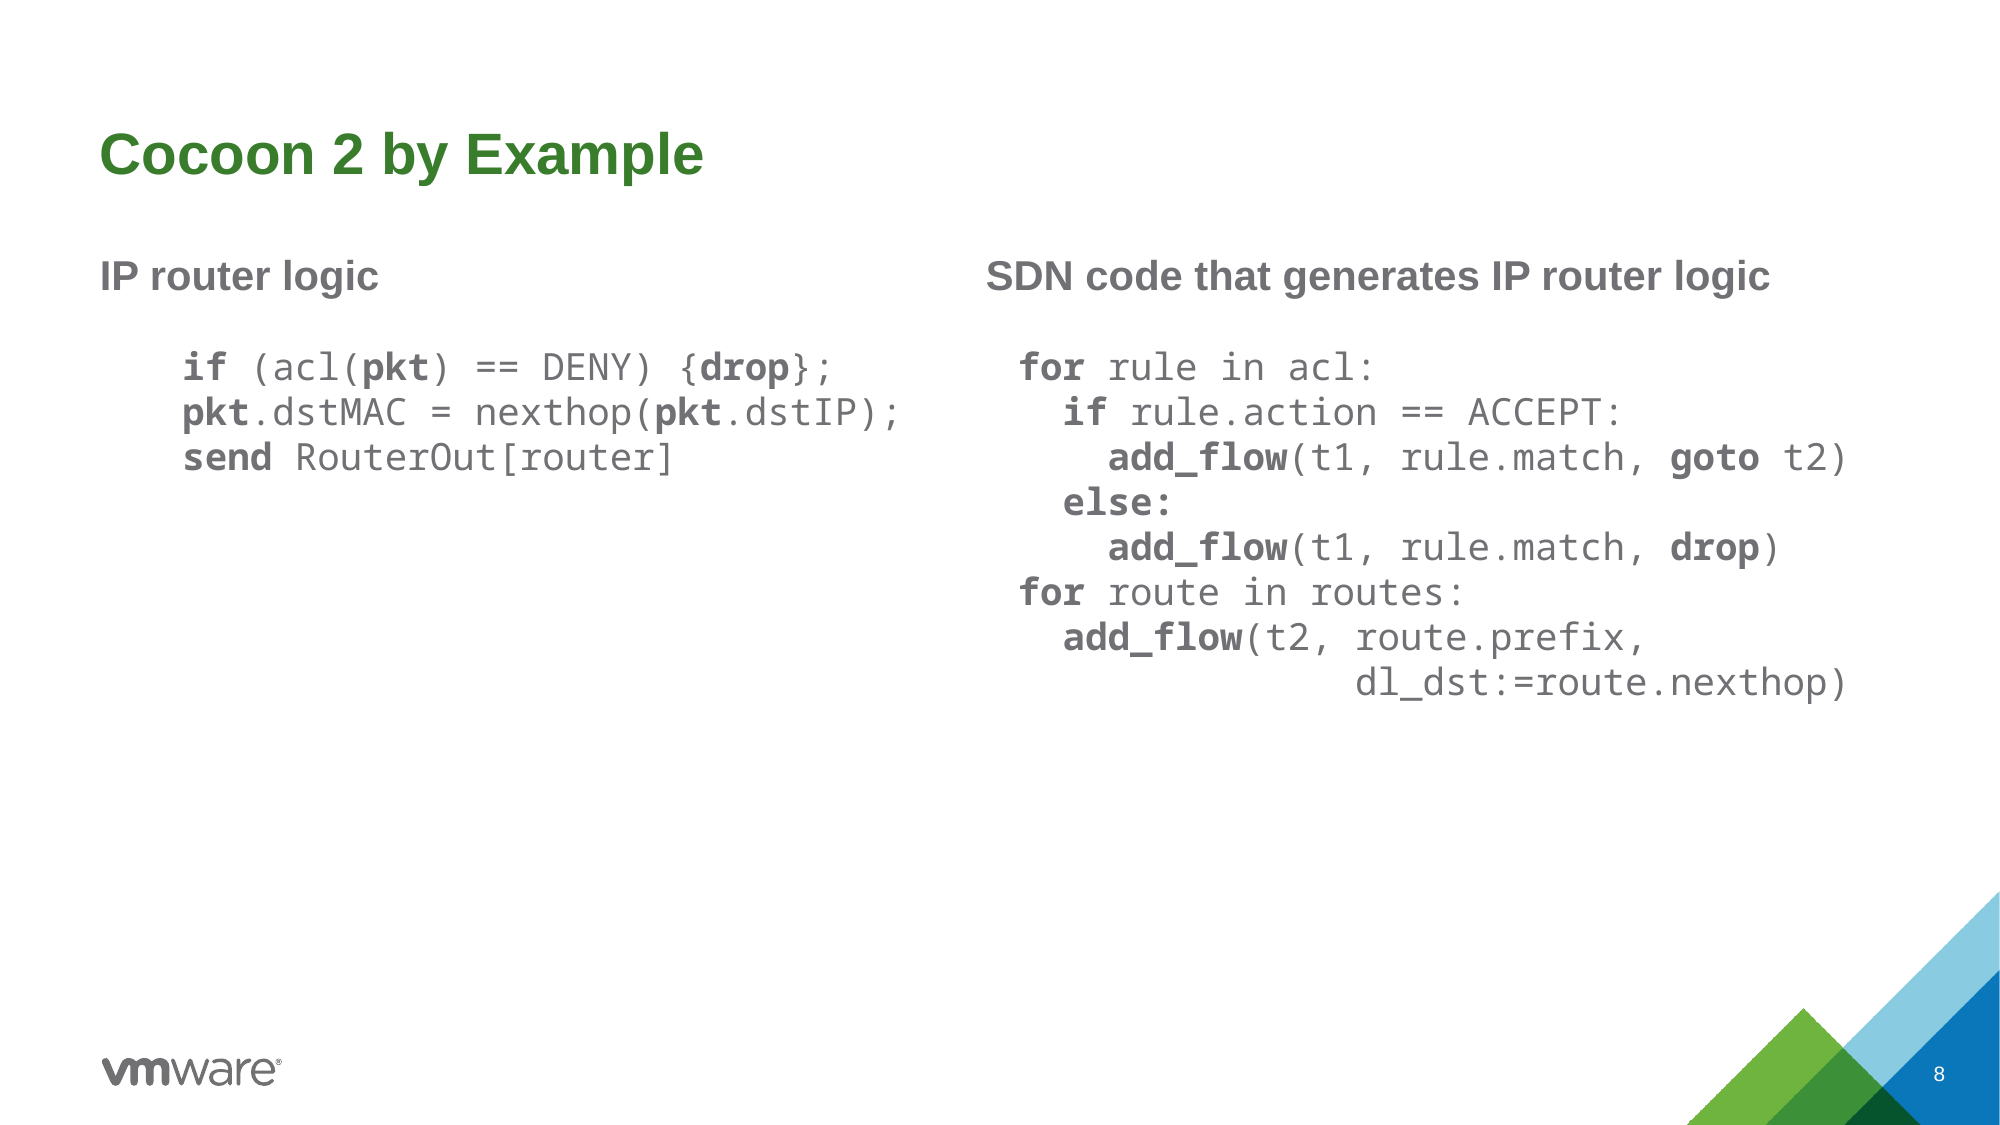

# Cocoon 2 by Example
IP router logic
SDN code that generates IP router logic
 if (acl(pkt) == DENY) {drop};
 pkt.dstMAC = nexthop(pkt.dstIP);
 send RouterOut[router]
for rule in acl:
 if rule.action == ACCEPT:
 add_flow(t1, rule.match, goto t2)
 else:
 add_flow(t1, rule.match, drop)
for route in routes:
 add_flow(t2, route.prefix,
 dl_dst:=route.nexthop)